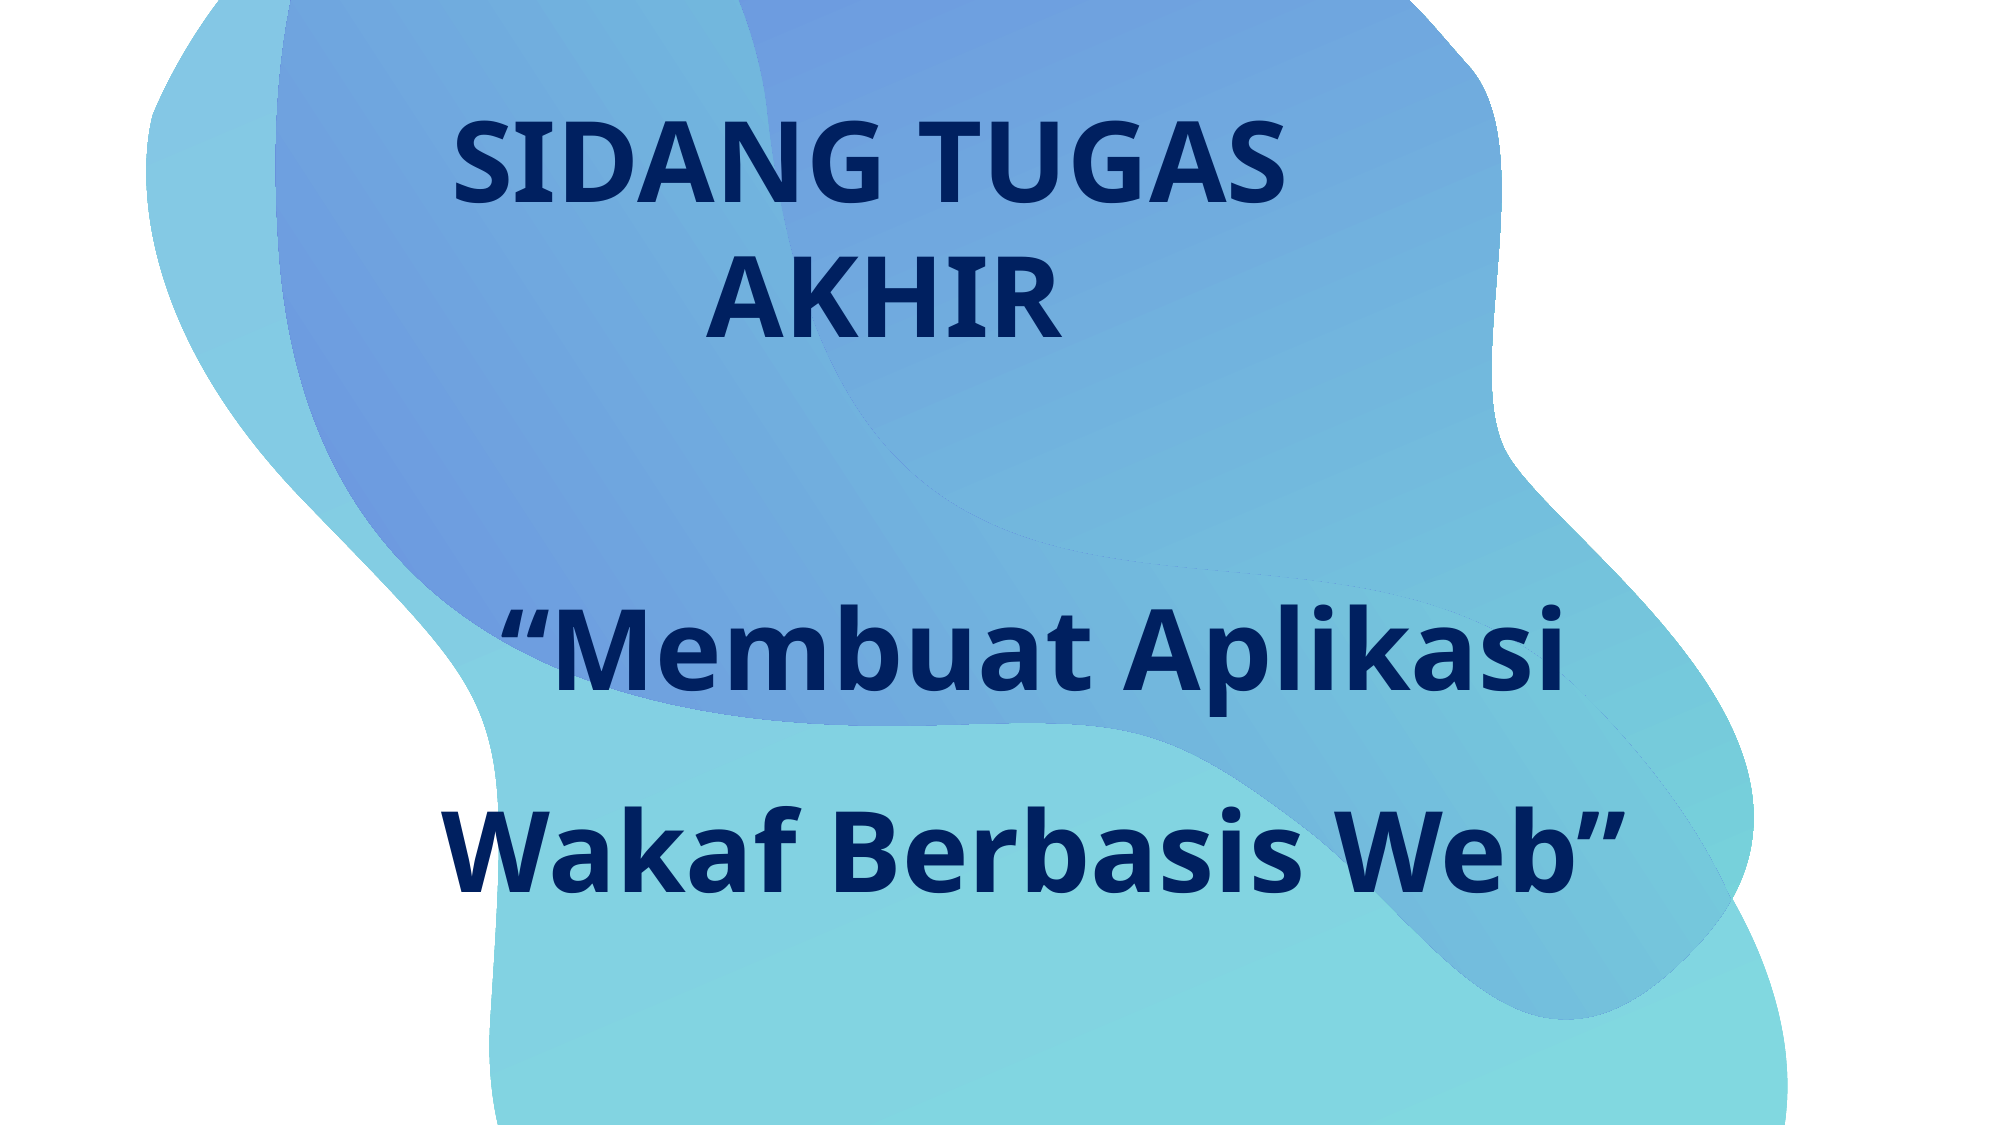

SIDANG TUGAS
AKHIR
“Membuat Aplikasi Wakaf Berbasis Web”